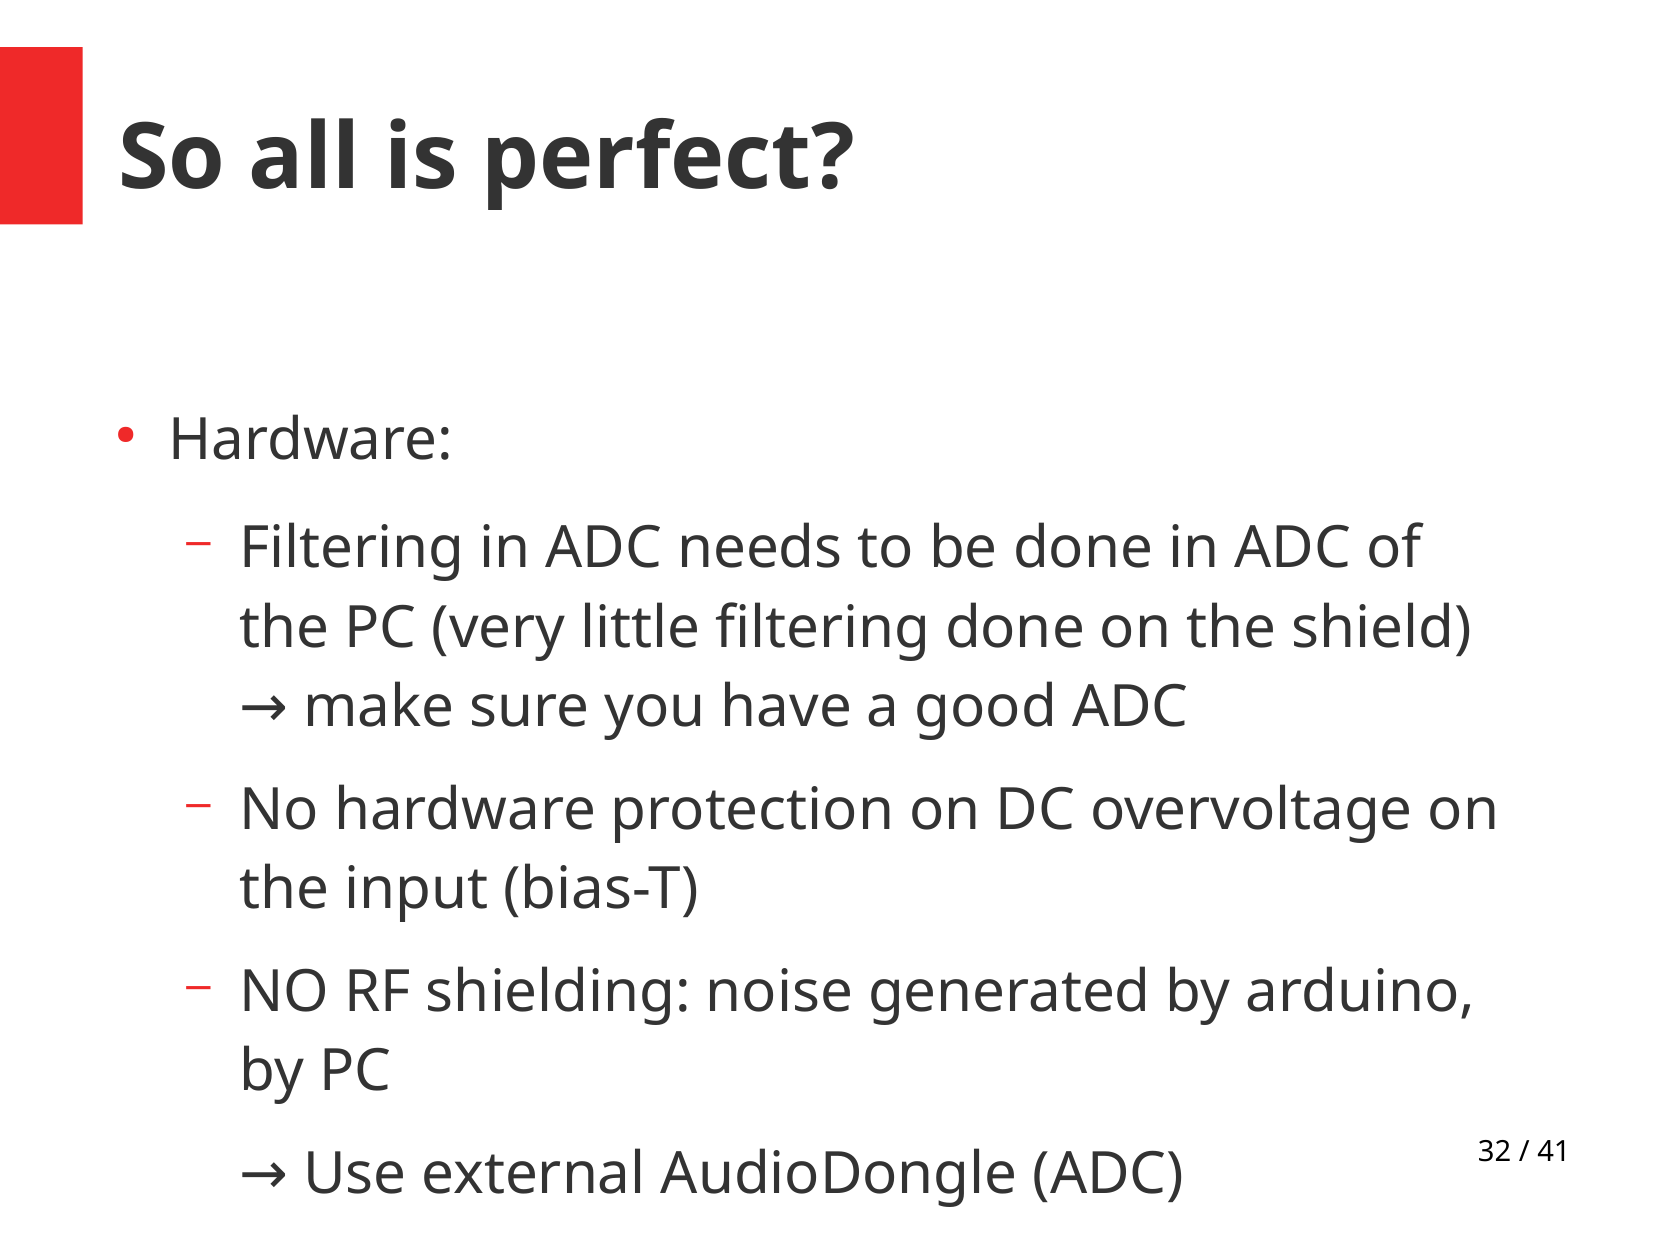

# So all is perfect?
Hardware:
Filtering in ADC needs to be done in ADC of the PC (very little filtering done on the shield) → make sure you have a good ADC
No hardware protection on DC overvoltage on the input (bias-T)
NO RF shielding: noise generated by arduino, by PC
→ Use external AudioDongle (ADC)
32